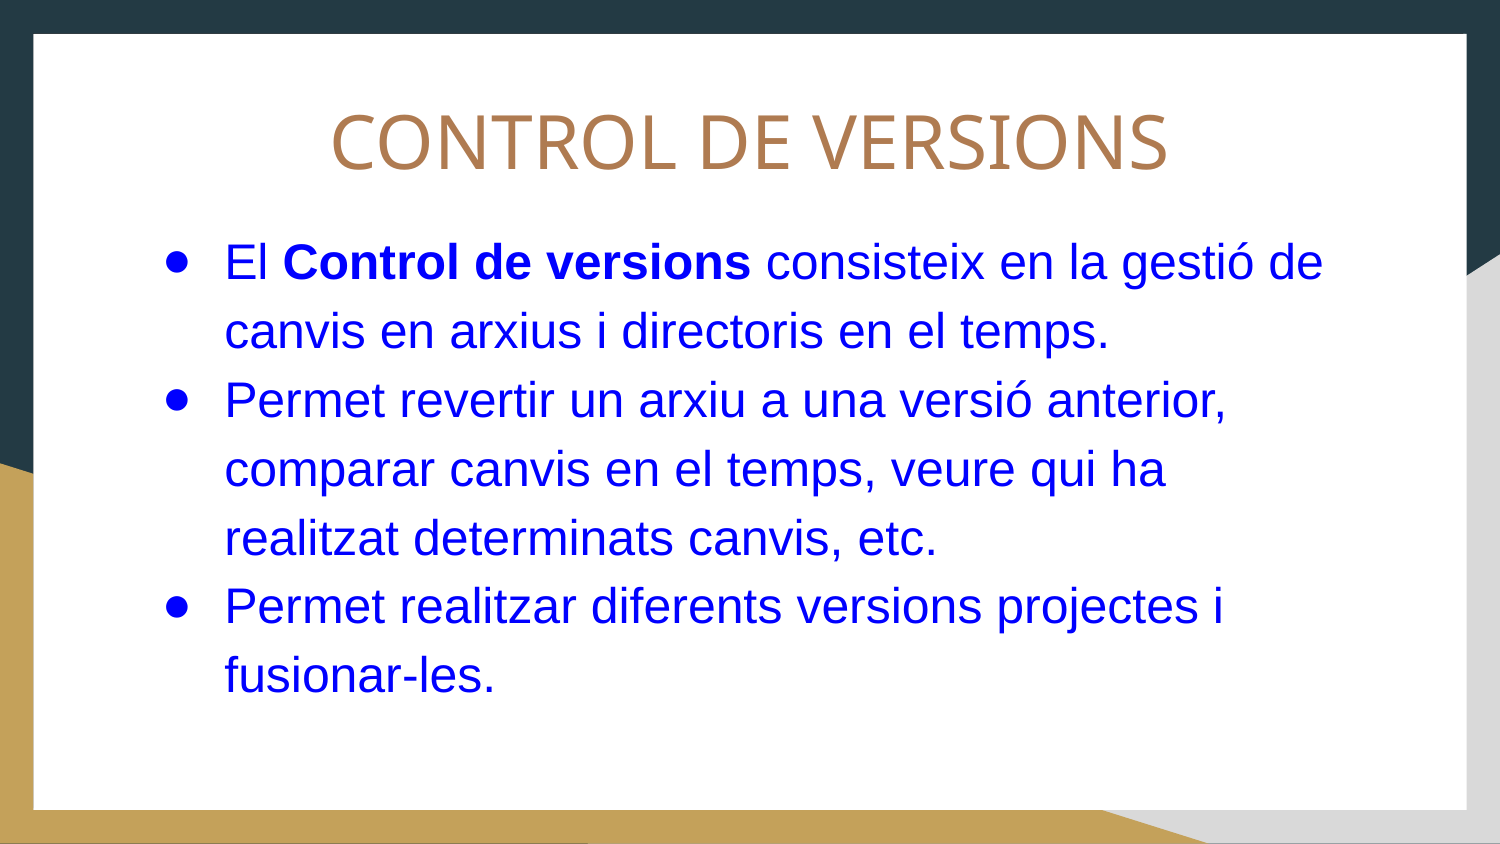

# CONTROL DE VERSIONS
El Control de versions consisteix en la gestió de canvis en arxius i directoris en el temps.
Permet revertir un arxiu a una versió anterior, comparar canvis en el temps, veure qui ha realitzat determinats canvis, etc.
Permet realitzar diferents versions projectes i fusionar-les.